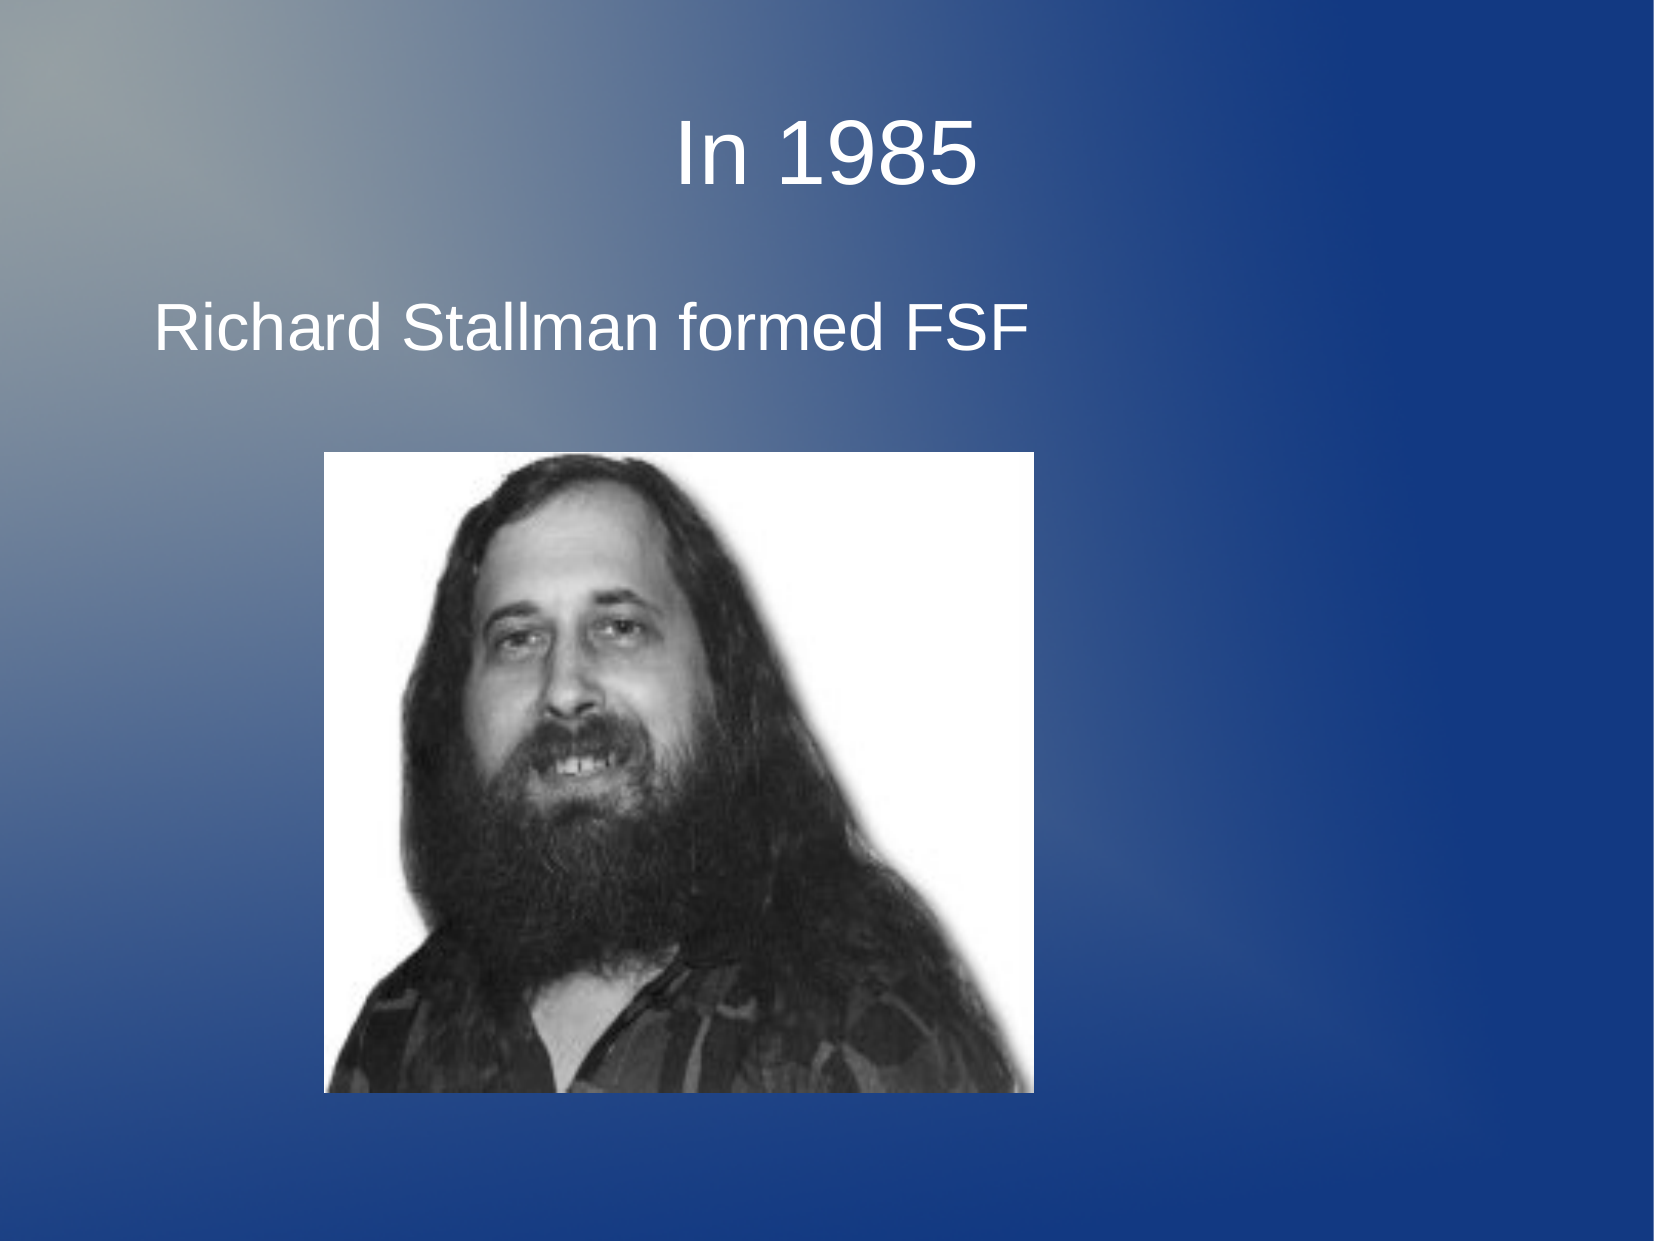

# In 1985
Richard Stallman formed FSF